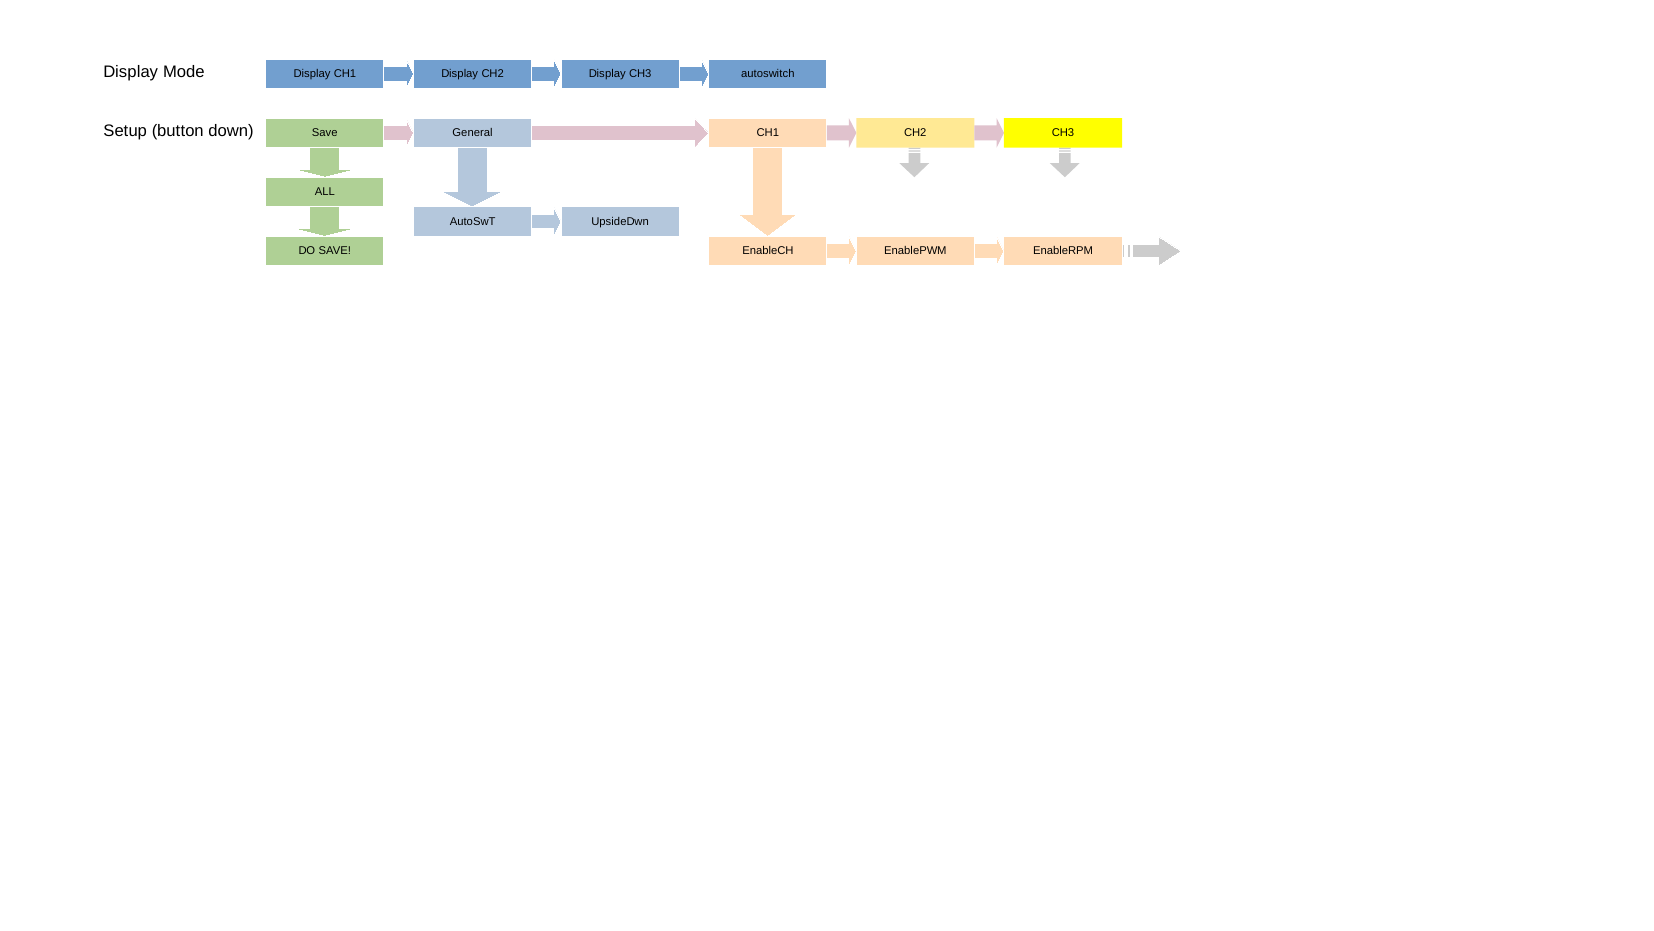

Display Mode
Display CH1
Display CH2
Display CH3
autoswitch
Setup (button down)
Save
General
CH1
CH2
CH3
ALL
AutoSwT
UpsideDwn
DO SAVE!
EnableCH
EnablePWM
EnableRPM